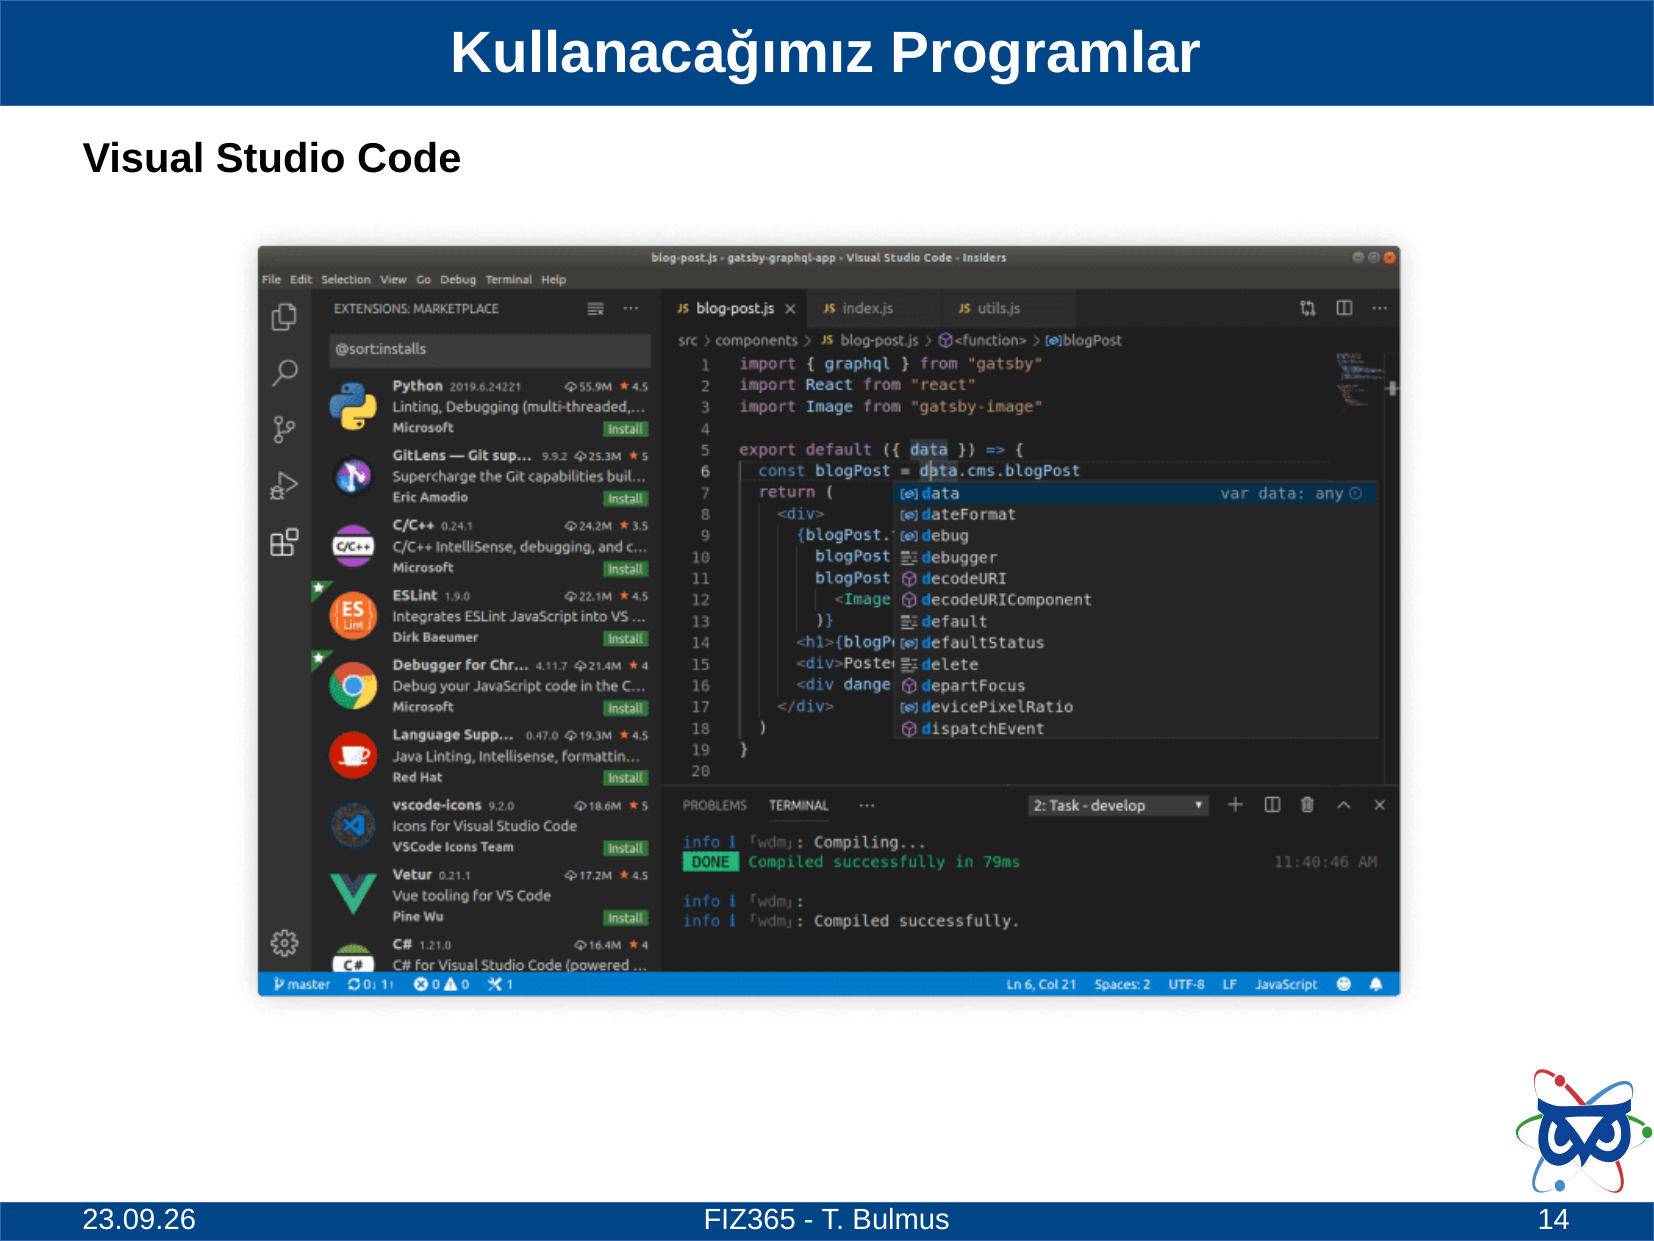

# Kullanacağımız Programlar
Visual Studio Code
FIZ365 - T. Bulmus
14